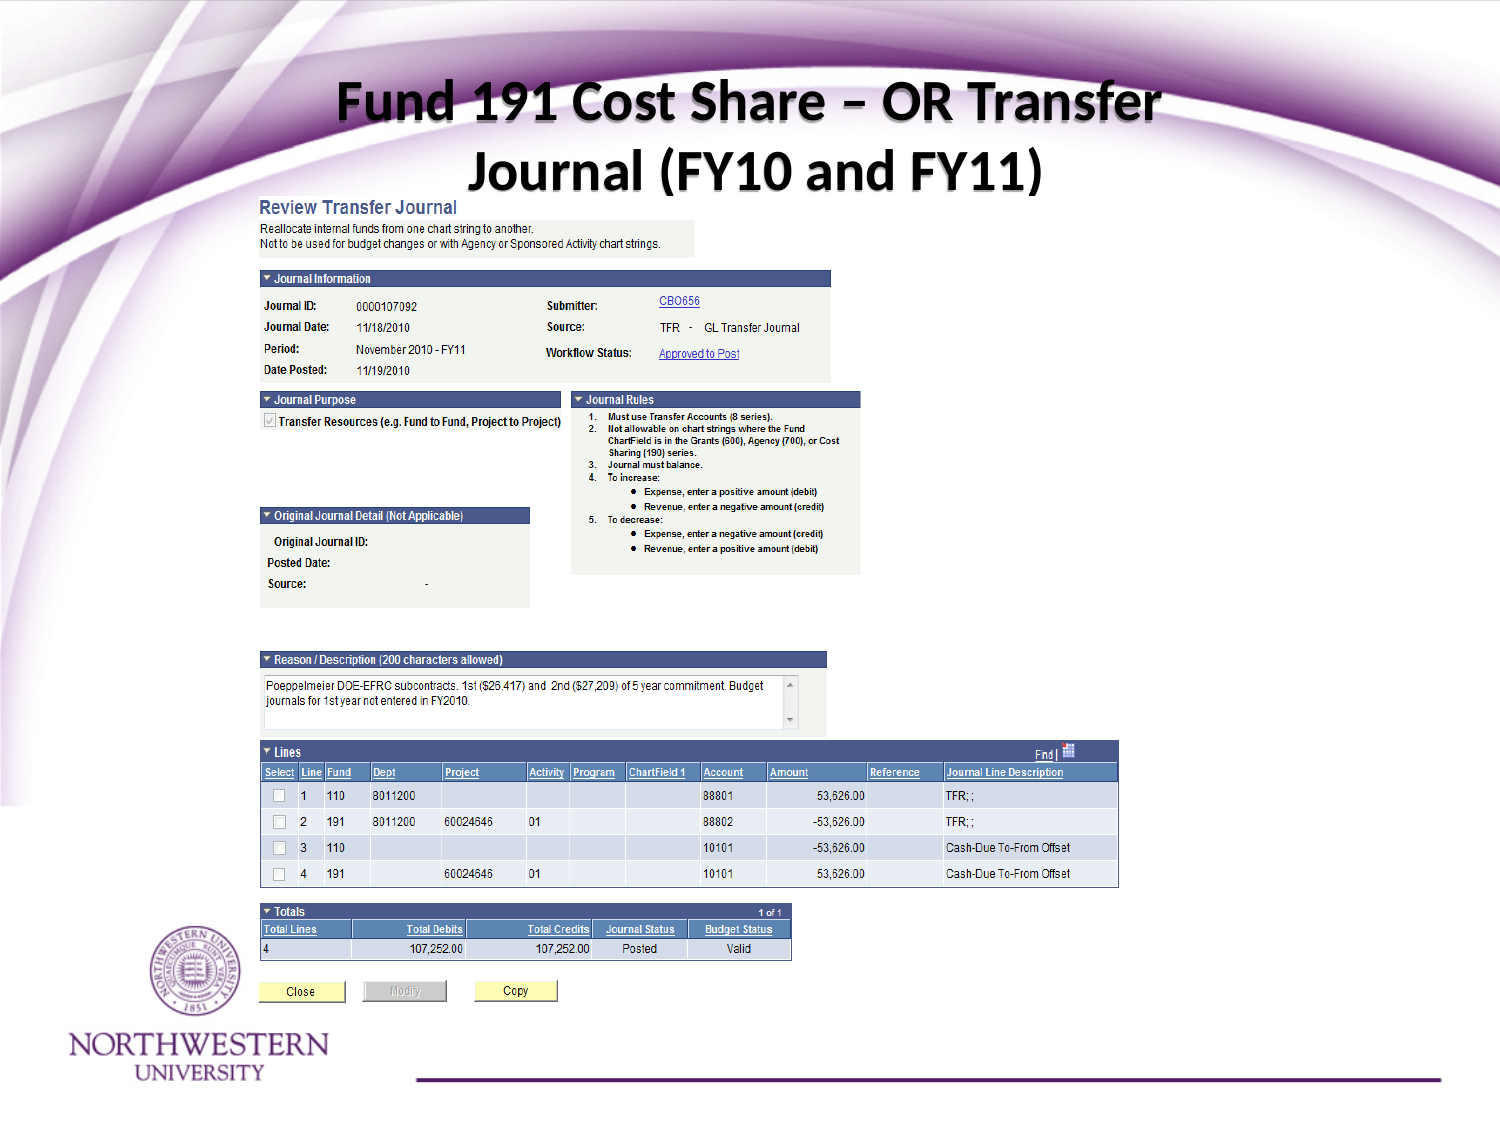

# Fund 191 Cost Share – OR Transfer Journal (FY10 and FY11)